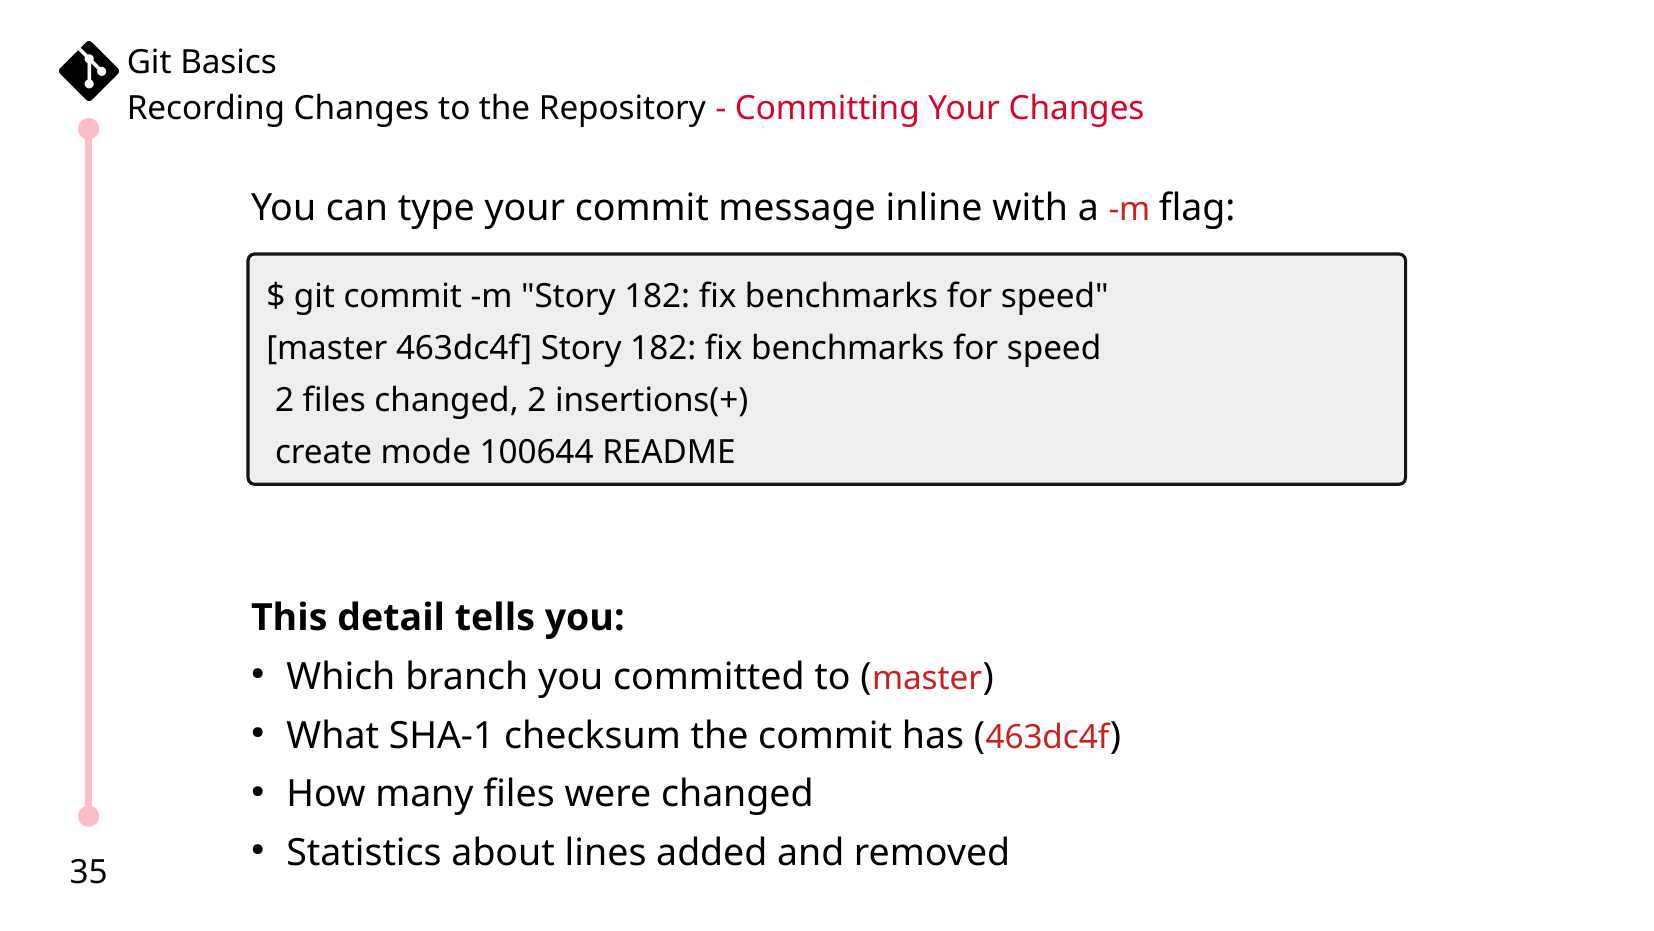

Git Basics
Recording Changes to the Repository - Committing Your Changes
You can type your commit message inline with a -m flag:
This detail tells you:
Which branch you committed to (master)
What SHA-1 checksum the commit has (463dc4f)
How many files were changed
Statistics about lines added and removed
$ git commit -m "Story 182: fix benchmarks for speed"
[master 463dc4f] Story 182: fix benchmarks for speed
 2 files changed, 2 insertions(+)
 create mode 100644 README
35